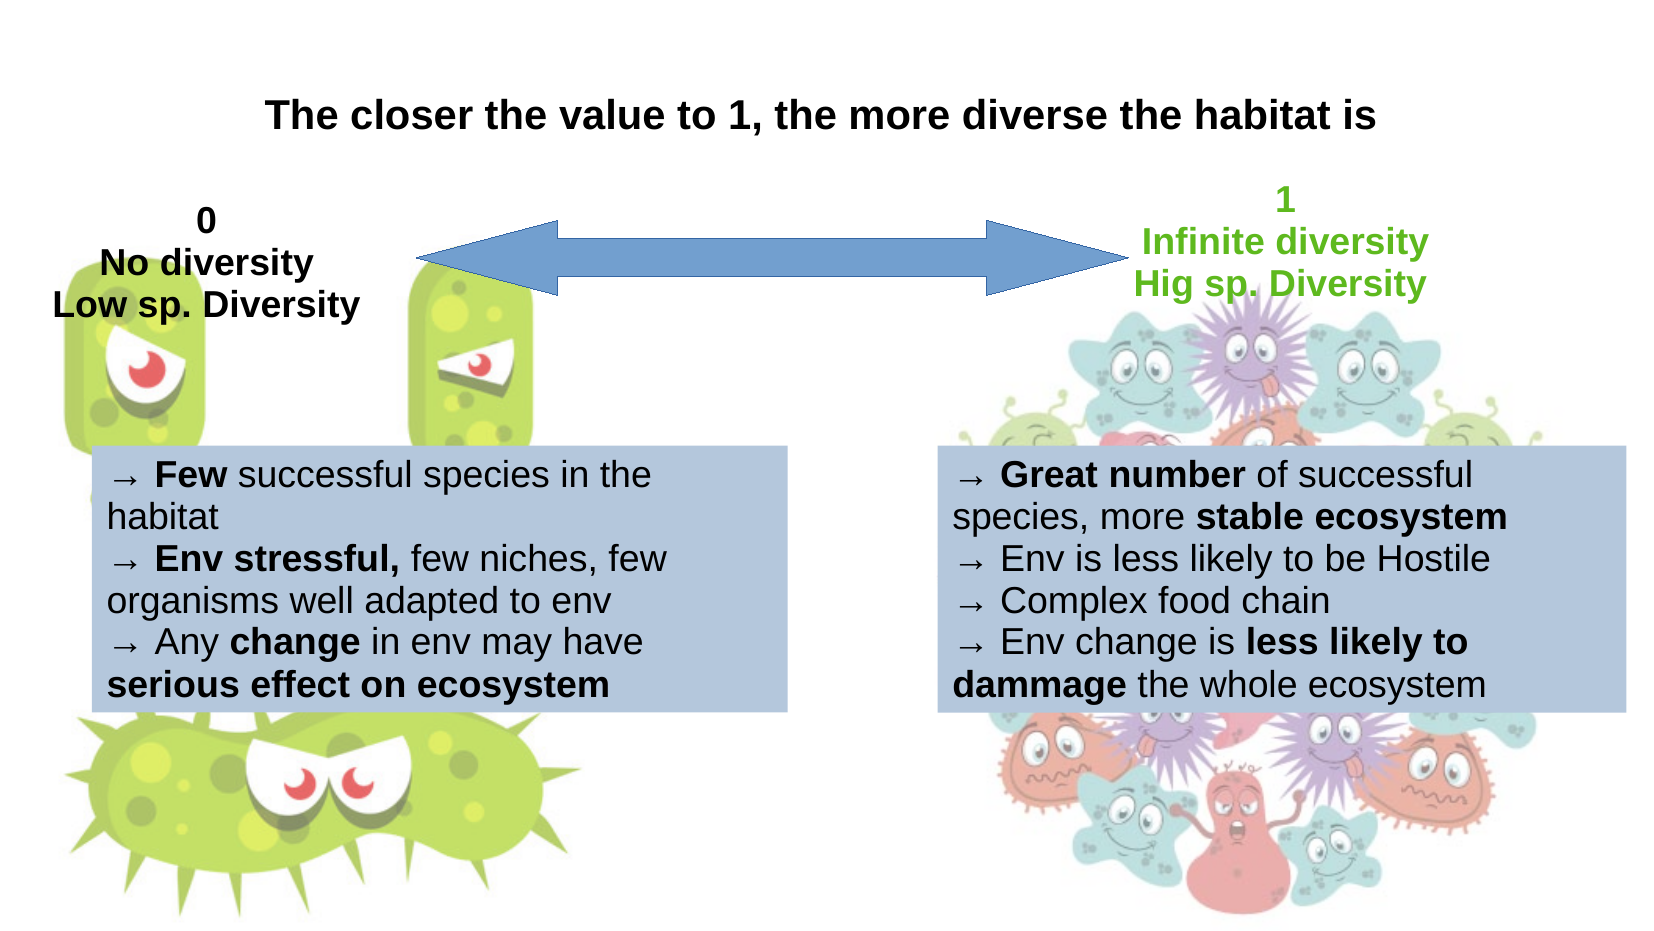

# The closer the value to 1, the more diverse the habitat is
1
Infinite diversity
Hig sp. Diversity
0
No diversity
Low sp. Diversity
→ Few successful species in the habitat
→ Env stressful, few niches, few
organisms well adapted to env
→ Any change in env may have
serious effect on ecosystem
→ Great number of successful species, more stable ecosystem
→ Env is less likely to be Hostile
→ Complex food chain
→ Env change is less likely to
dammage the whole ecosystem